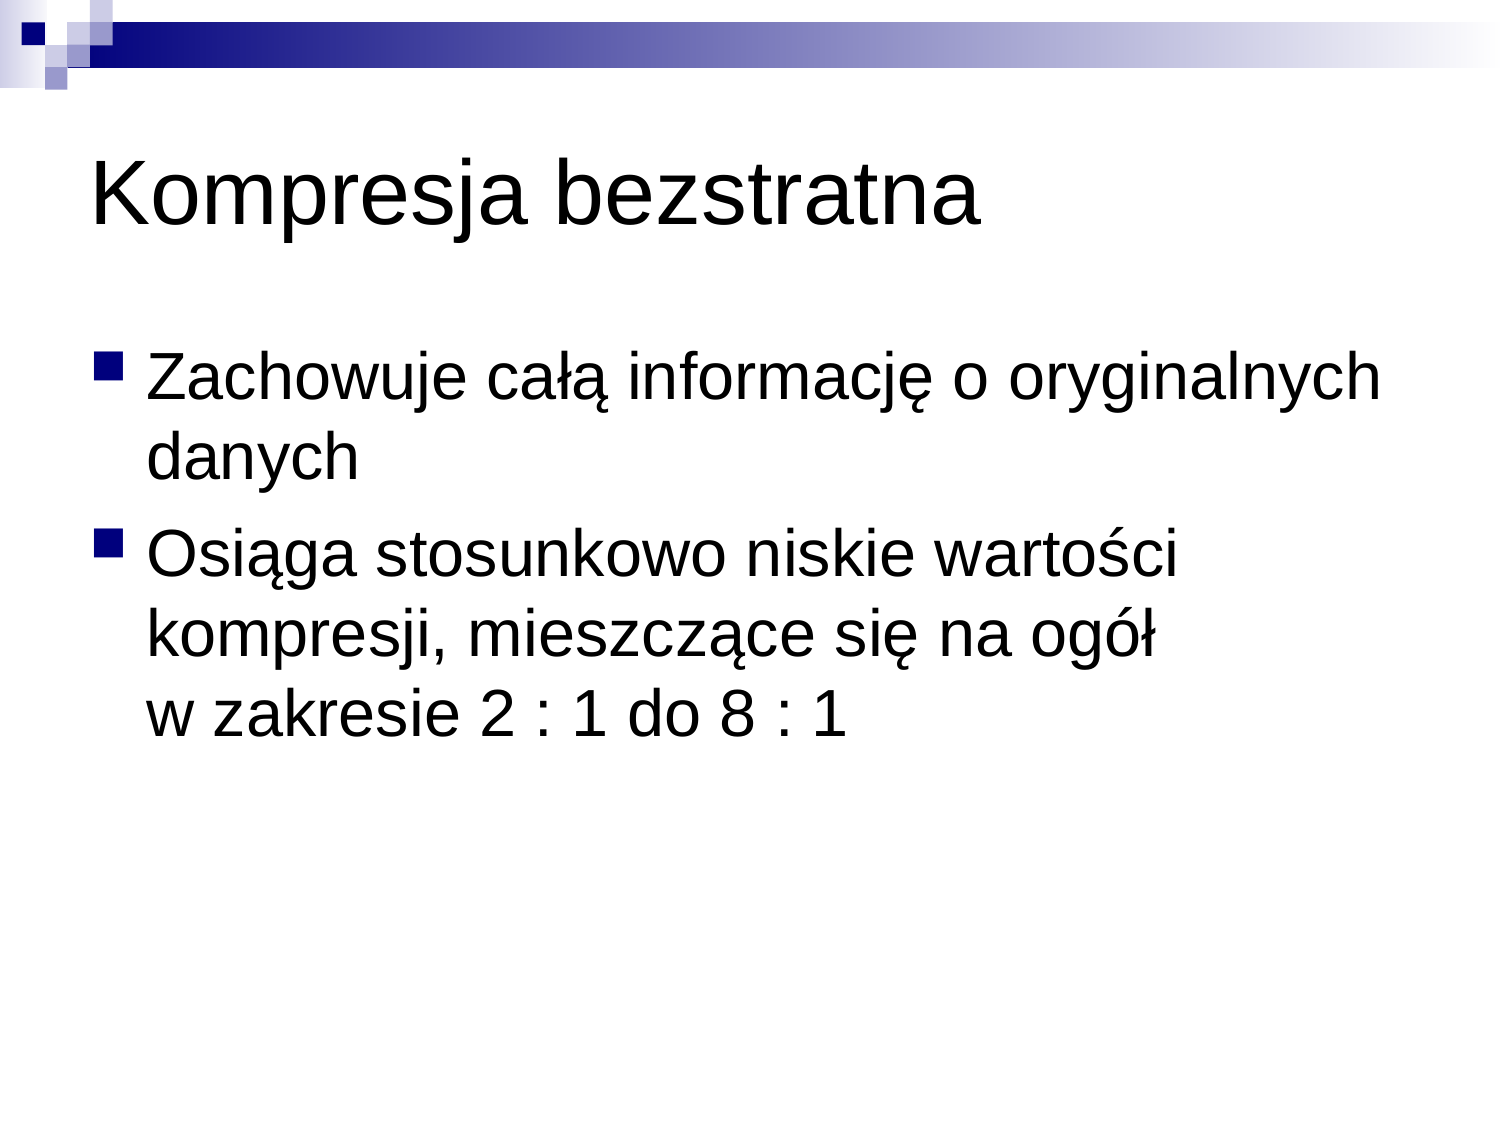

# Kompresja bezstratna
Zachowuje całą informację o oryginalnych danych
Osiąga stosunkowo niskie wartości kompresji, mieszczące się na ogół
w zakresie 2 : 1 do 8 : 1